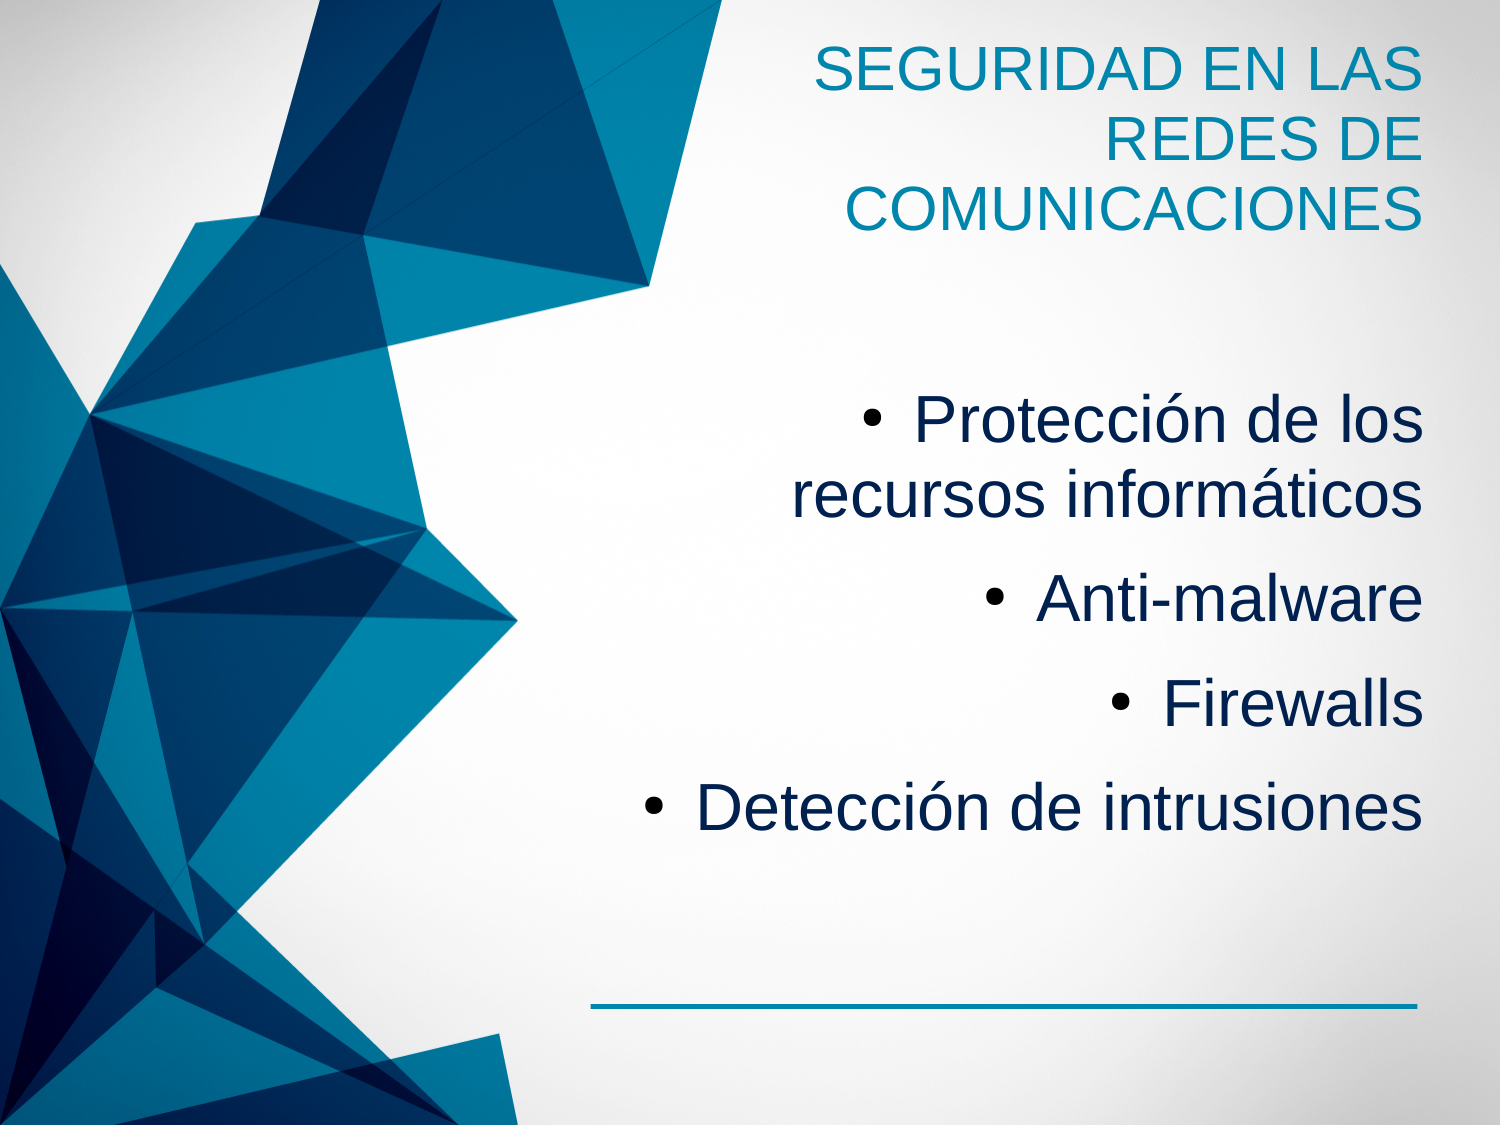

# SEGURIDAD EN LAS REDES DE COMUNICACIONES
Protección de los recursos informáticos
Anti-malware
Firewalls
Detección de intrusiones